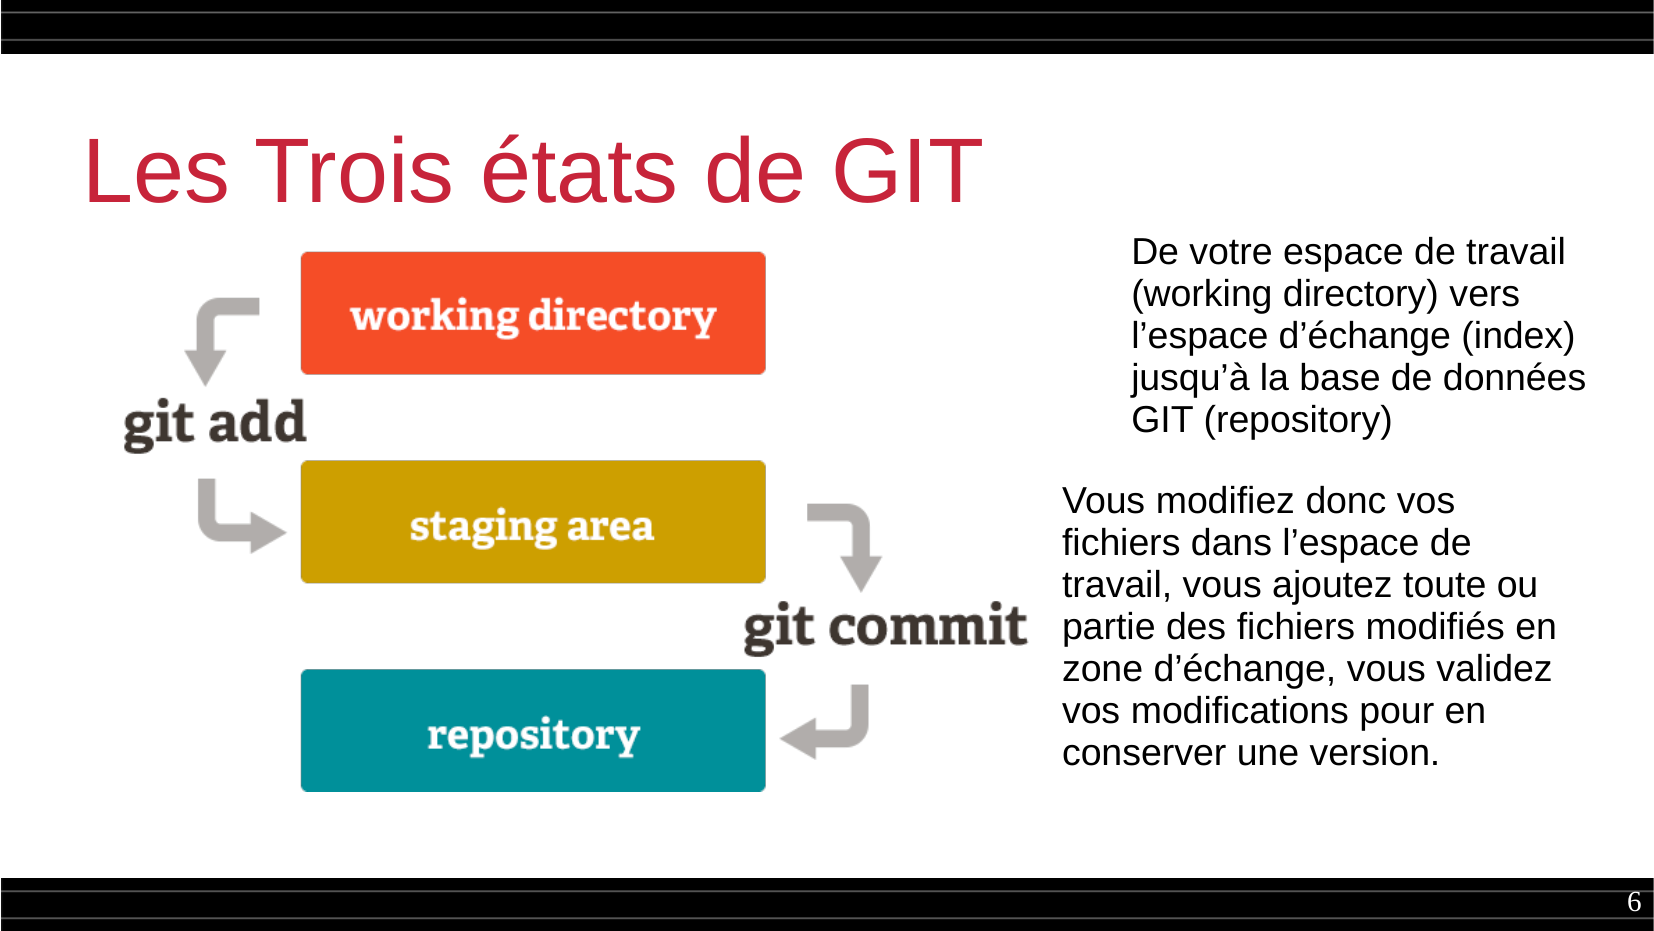

# Les Trois états de GIT
De votre espace de travail (working directory) vers l’espace d’échange (index) jusqu’à la base de données GIT (repository)
Vous modifiez donc vos fichiers dans l’espace de travail, vous ajoutez toute ou partie des fichiers modifiés en zone d’échange, vous validez vos modifications pour en conserver une version.